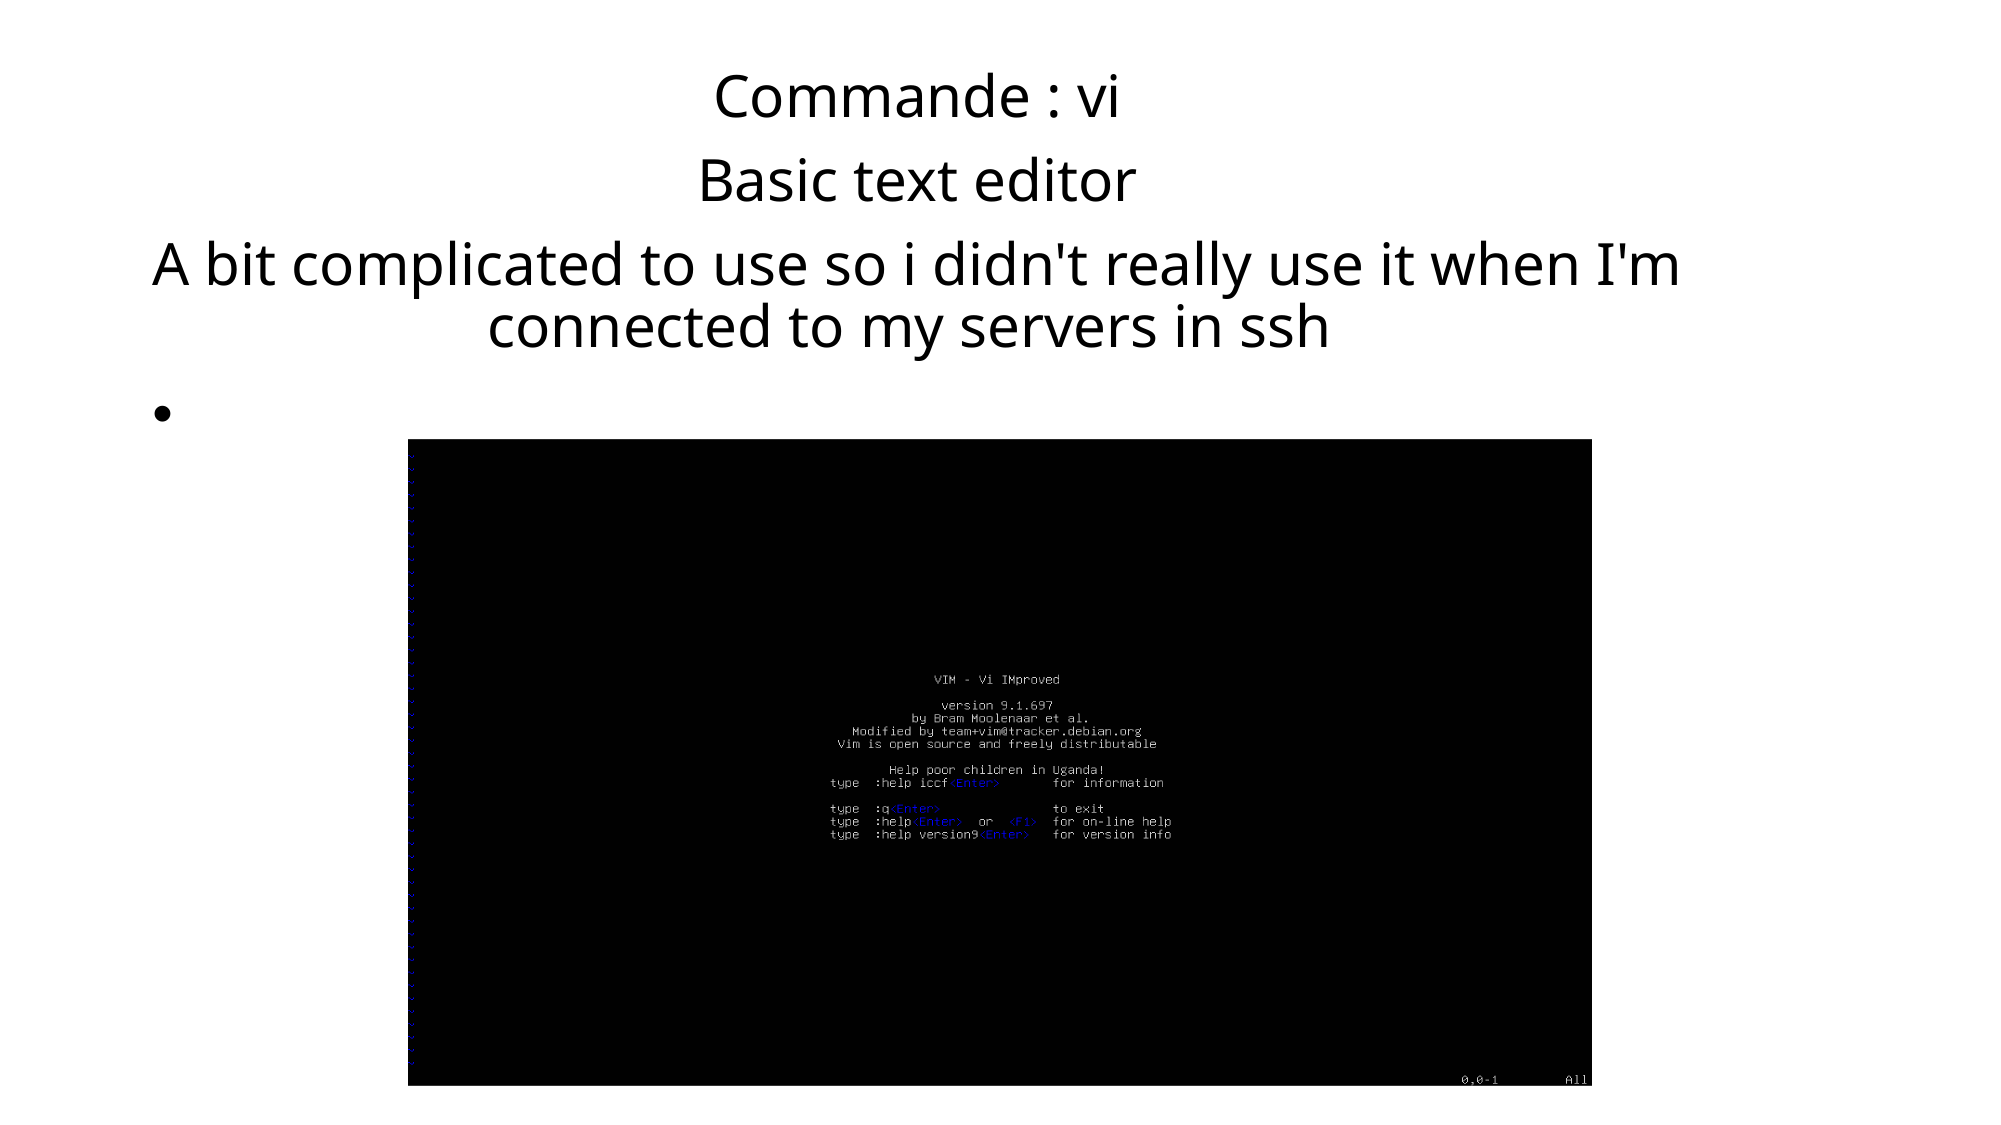

# Commande : vi
Basic text editor
A bit complicated to use so i didn't really use it when I'm connected to my servers in ssh